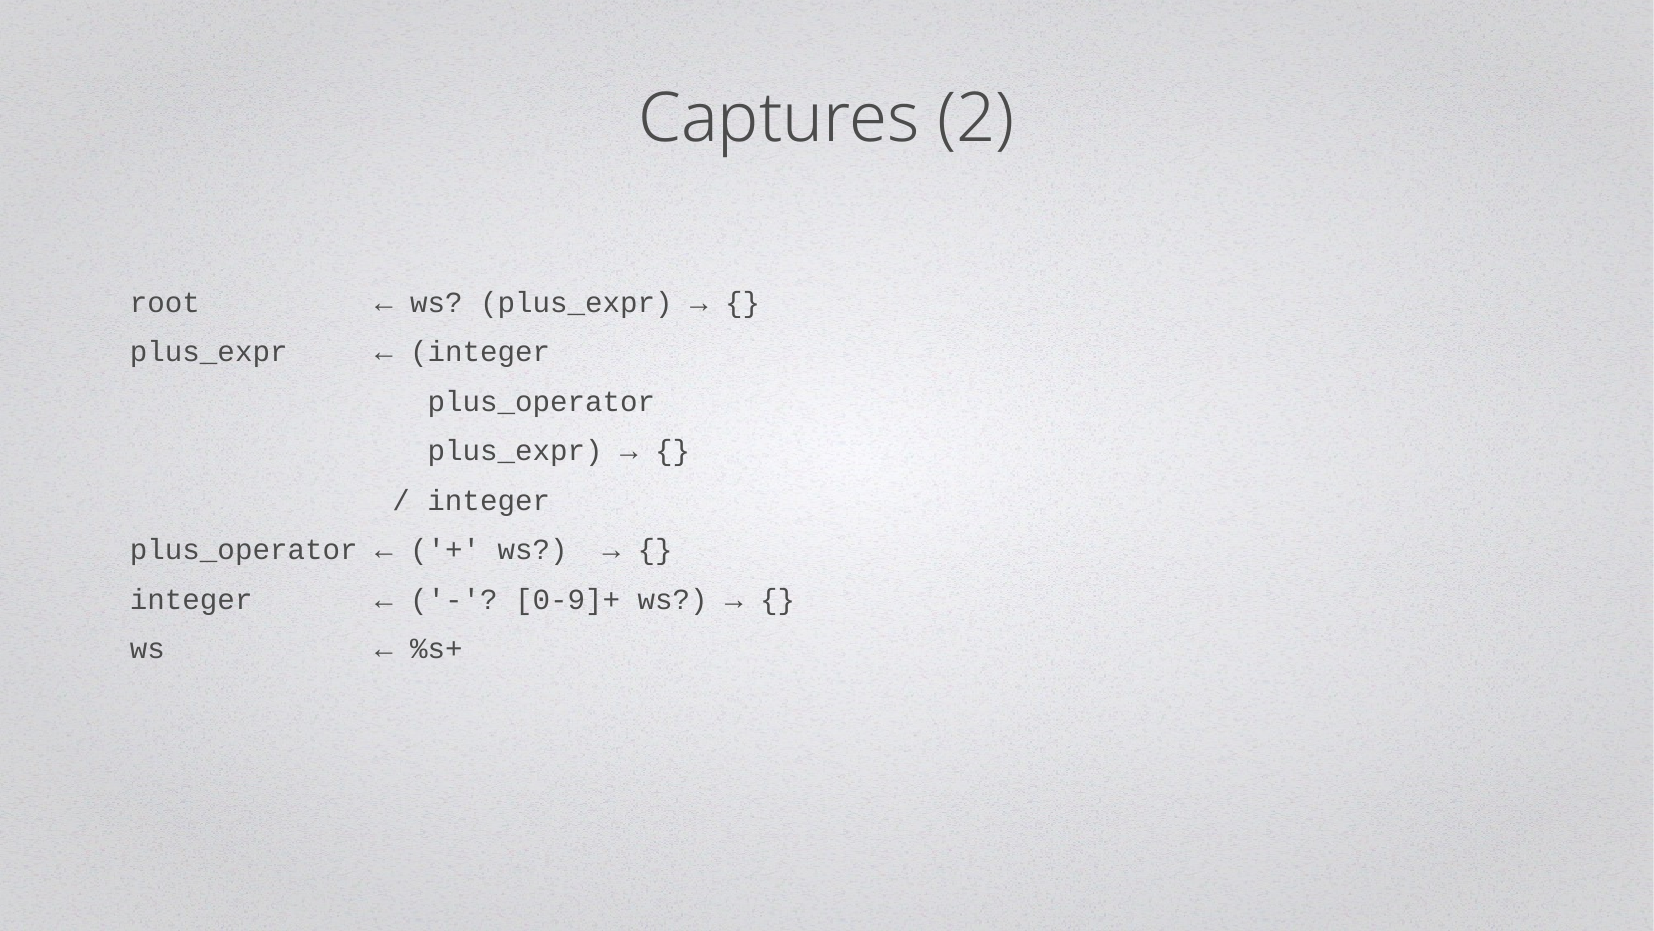

# Captures (2)
root ← ws? (plus_expr) → {}
plus_expr ← (integer
 plus_operator
 plus_expr) → {}
 / integer
plus_operator ← ('+' ws?) → {}
integer ← ('-'? [0-9]+ ws?) → {}
ws ← %s+